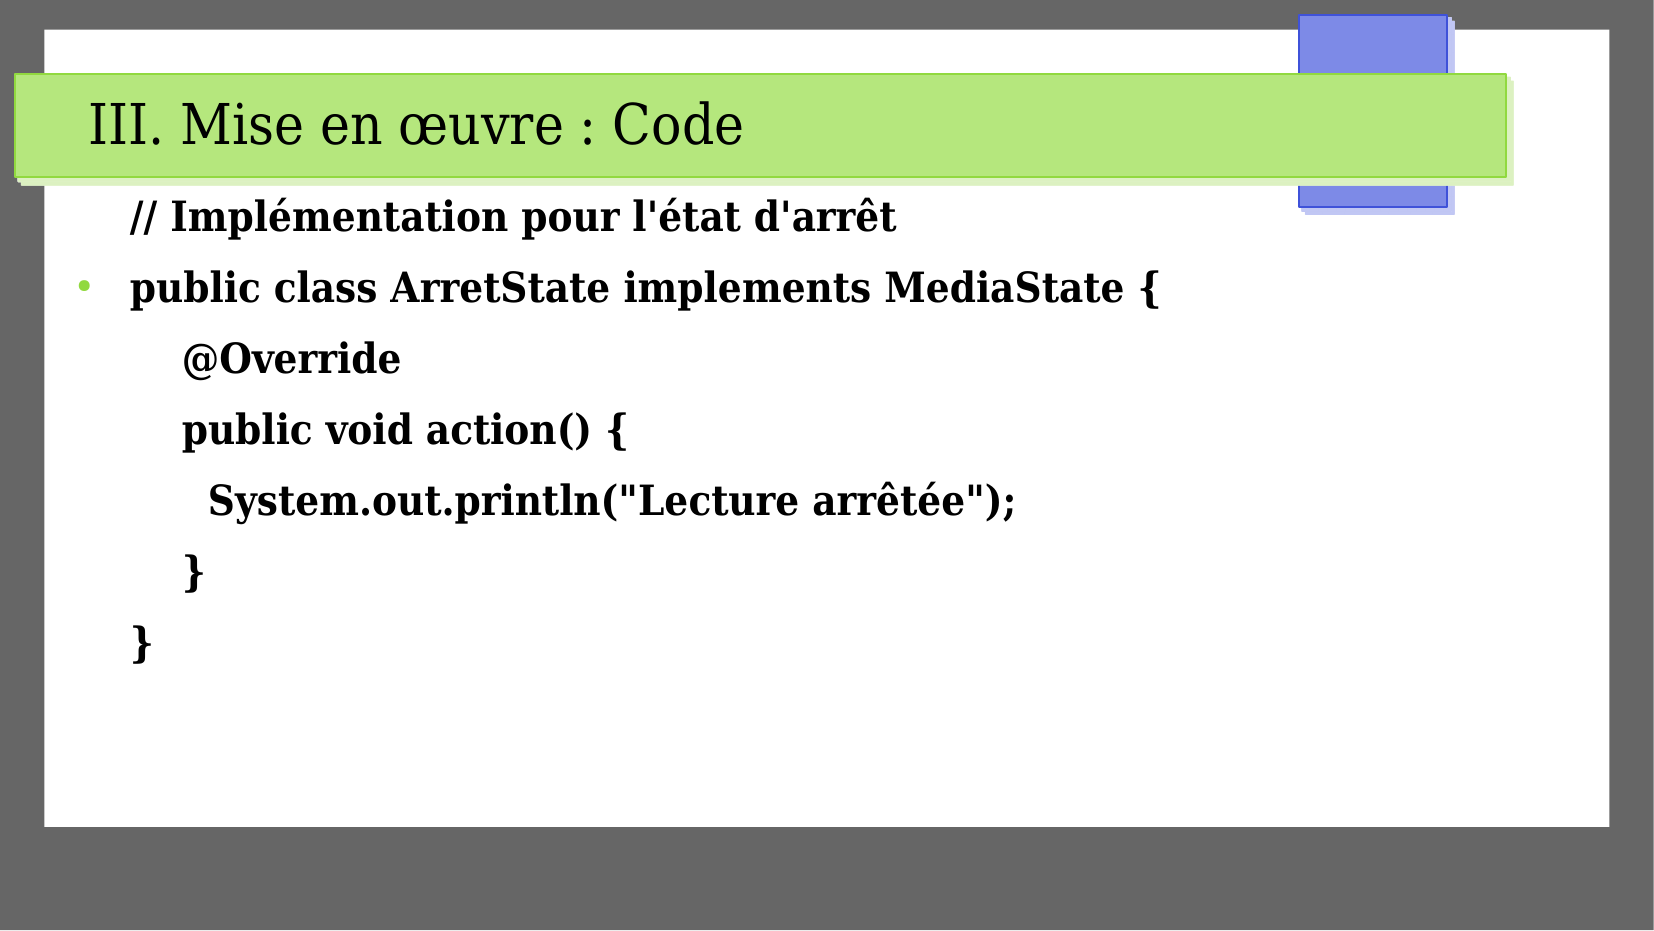

# III. Mise en œuvre : Code
// Implémentation pour l'état d'arrêt
public class ArretState implements MediaState {
 @Override
 public void action() {
 System.out.println("Lecture arrêtée");
 }
}